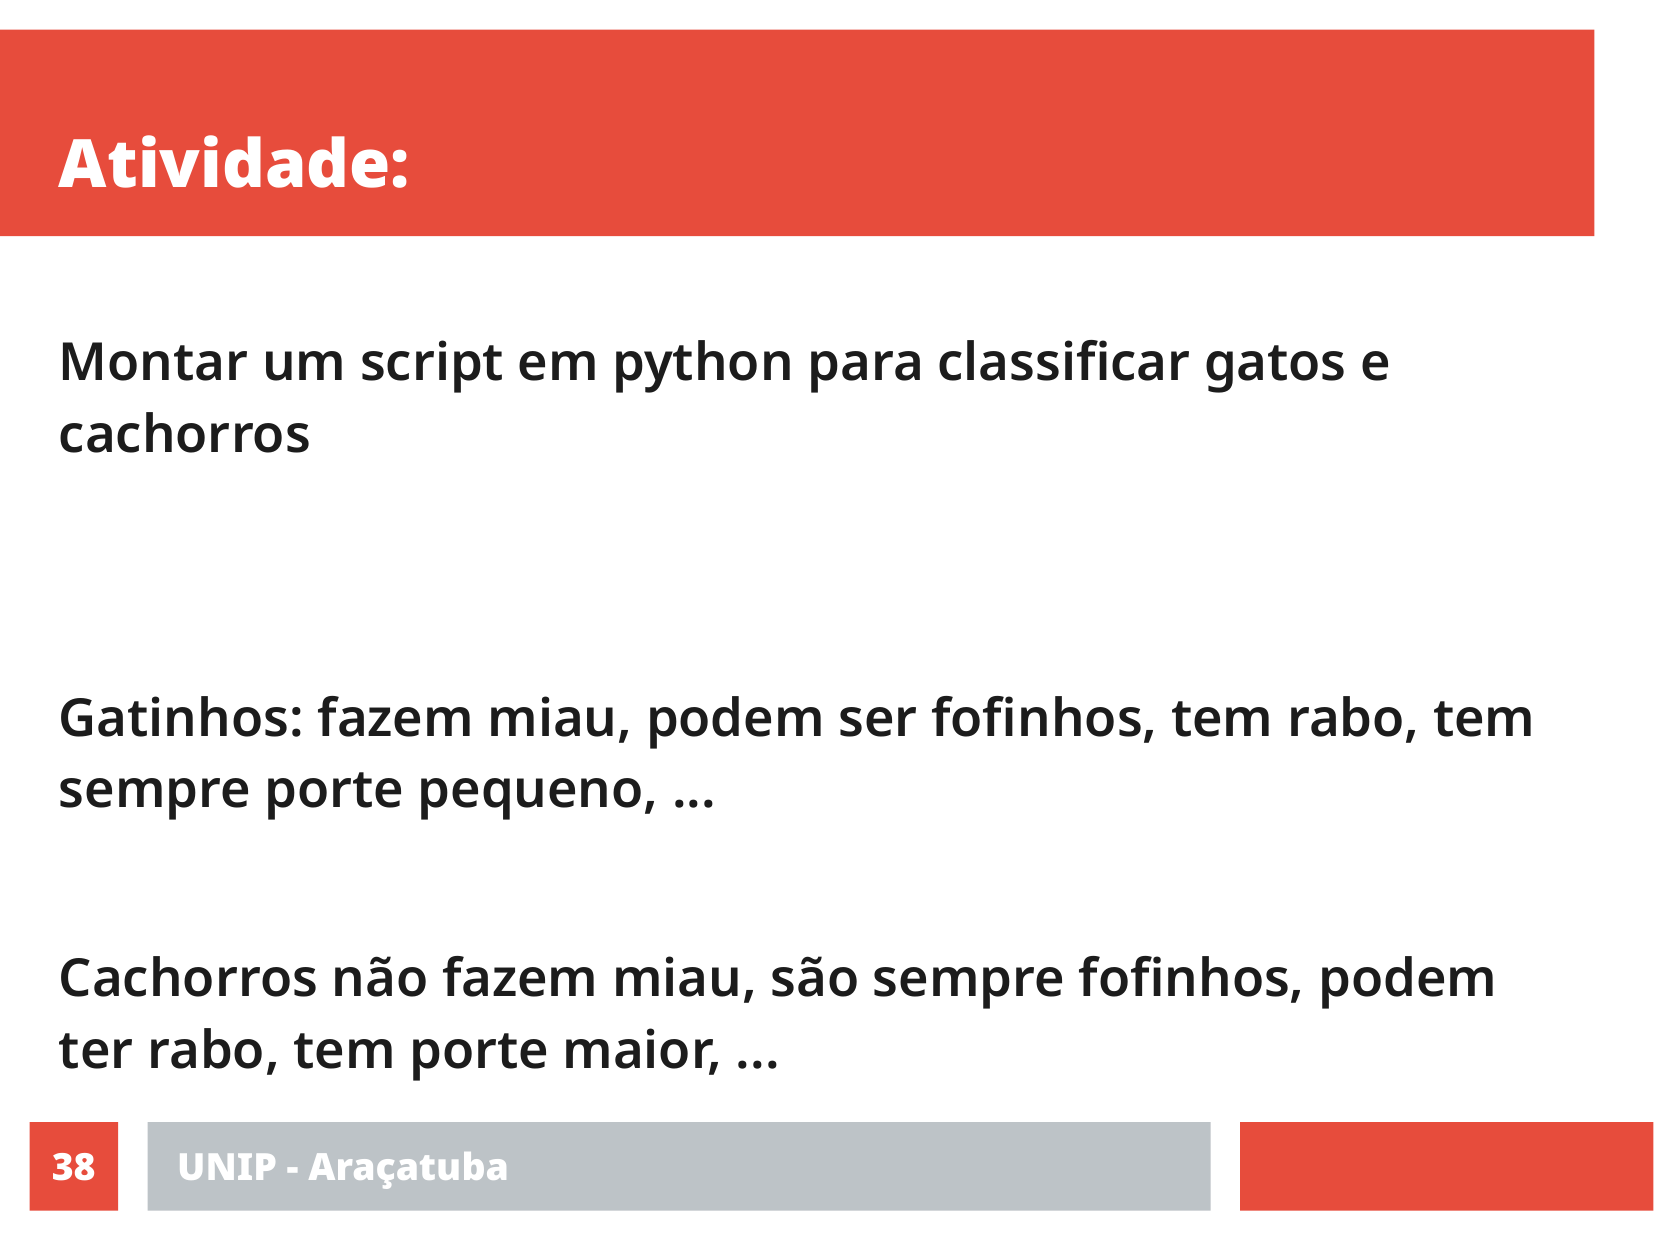

# Atividade:
Montar um script em python para classificar gatos e cachorros
Gatinhos: fazem miau, podem ser fofinhos, tem rabo, tem sempre porte pequeno, ...
Cachorros não fazem miau, são sempre fofinhos, podem ter rabo, tem porte maior, ...
38
UNIP - Araçatuba